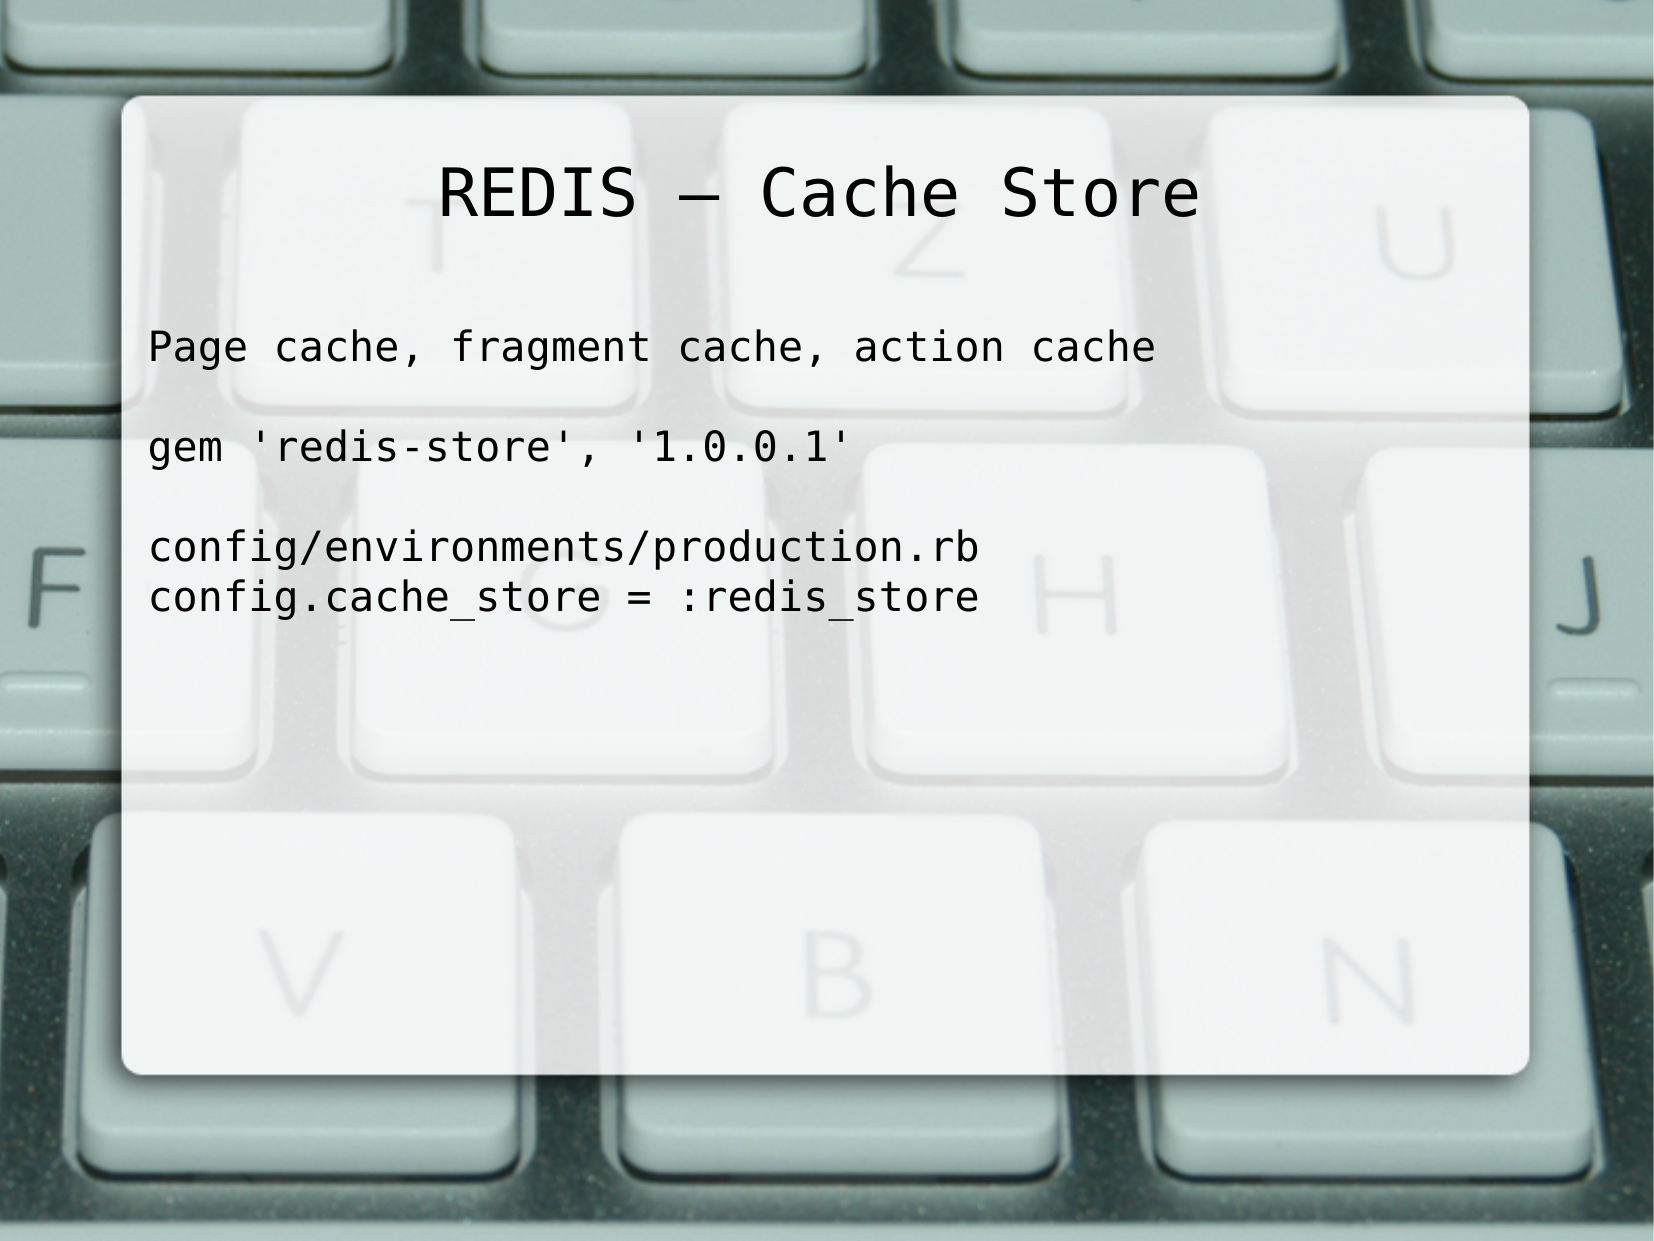

# REDIS – Cache Store
Page cache, fragment cache, action cache
gem 'redis-store', '1.0.0.1'
config/environments/production.rb
config.cache_store = :redis_store